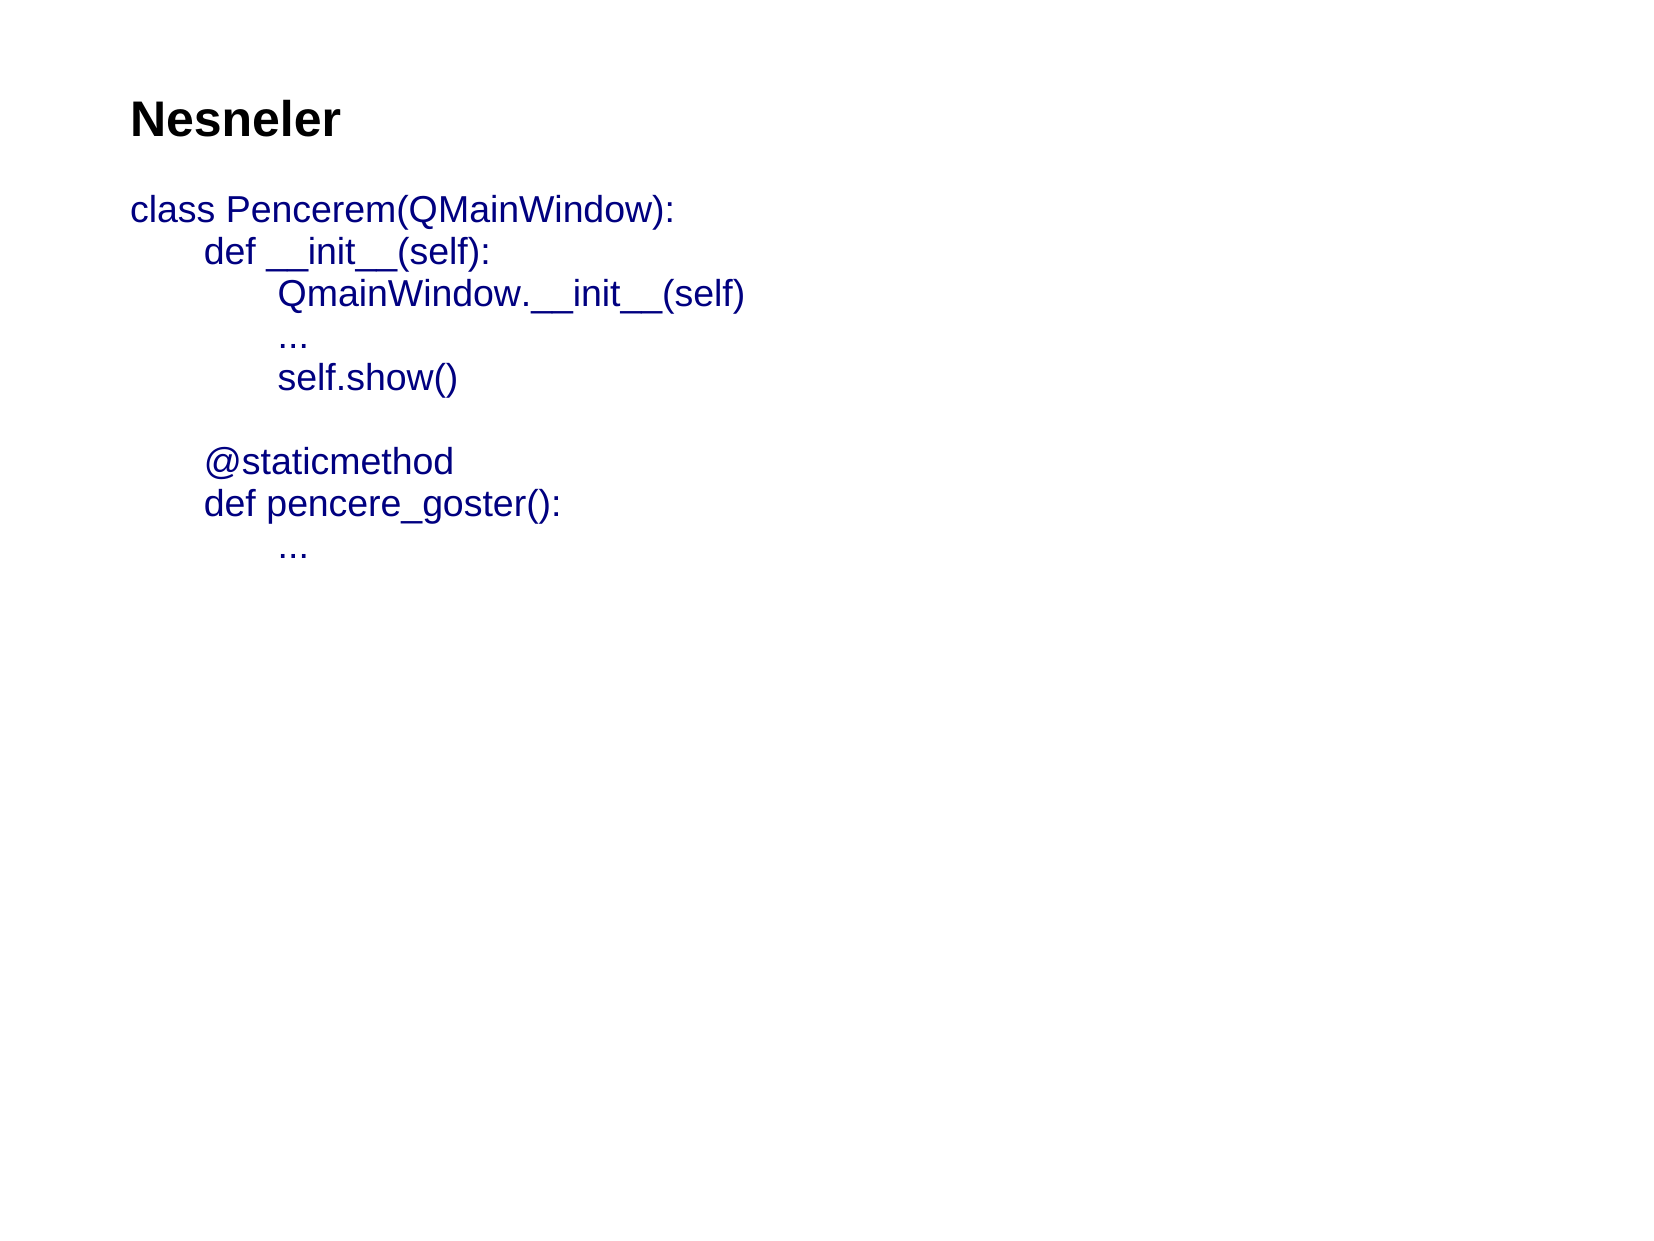

Nesneler
class Pencerem(QMainWindow):
	def __init__(self):
		QmainWindow.__init__(self)
		...
		self.show()
	@staticmethod
	def pencere_goster():
		...